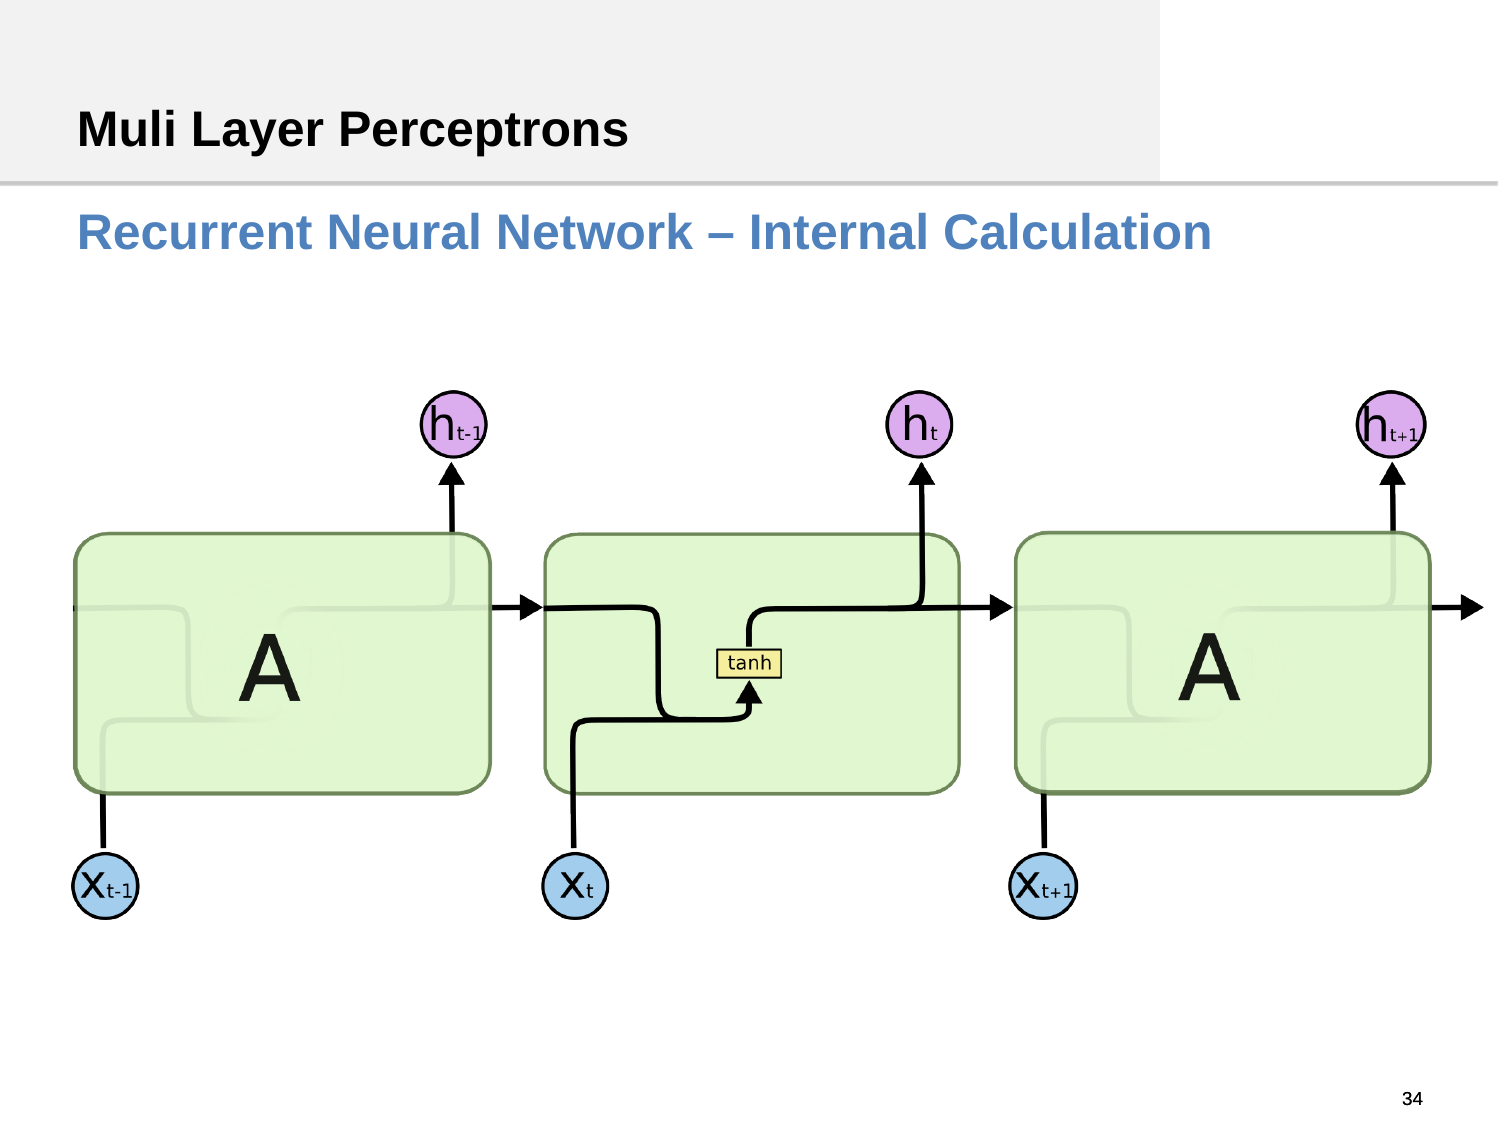

Muli Layer Perceptrons
Recurrent Neural Network – Internal Calculation